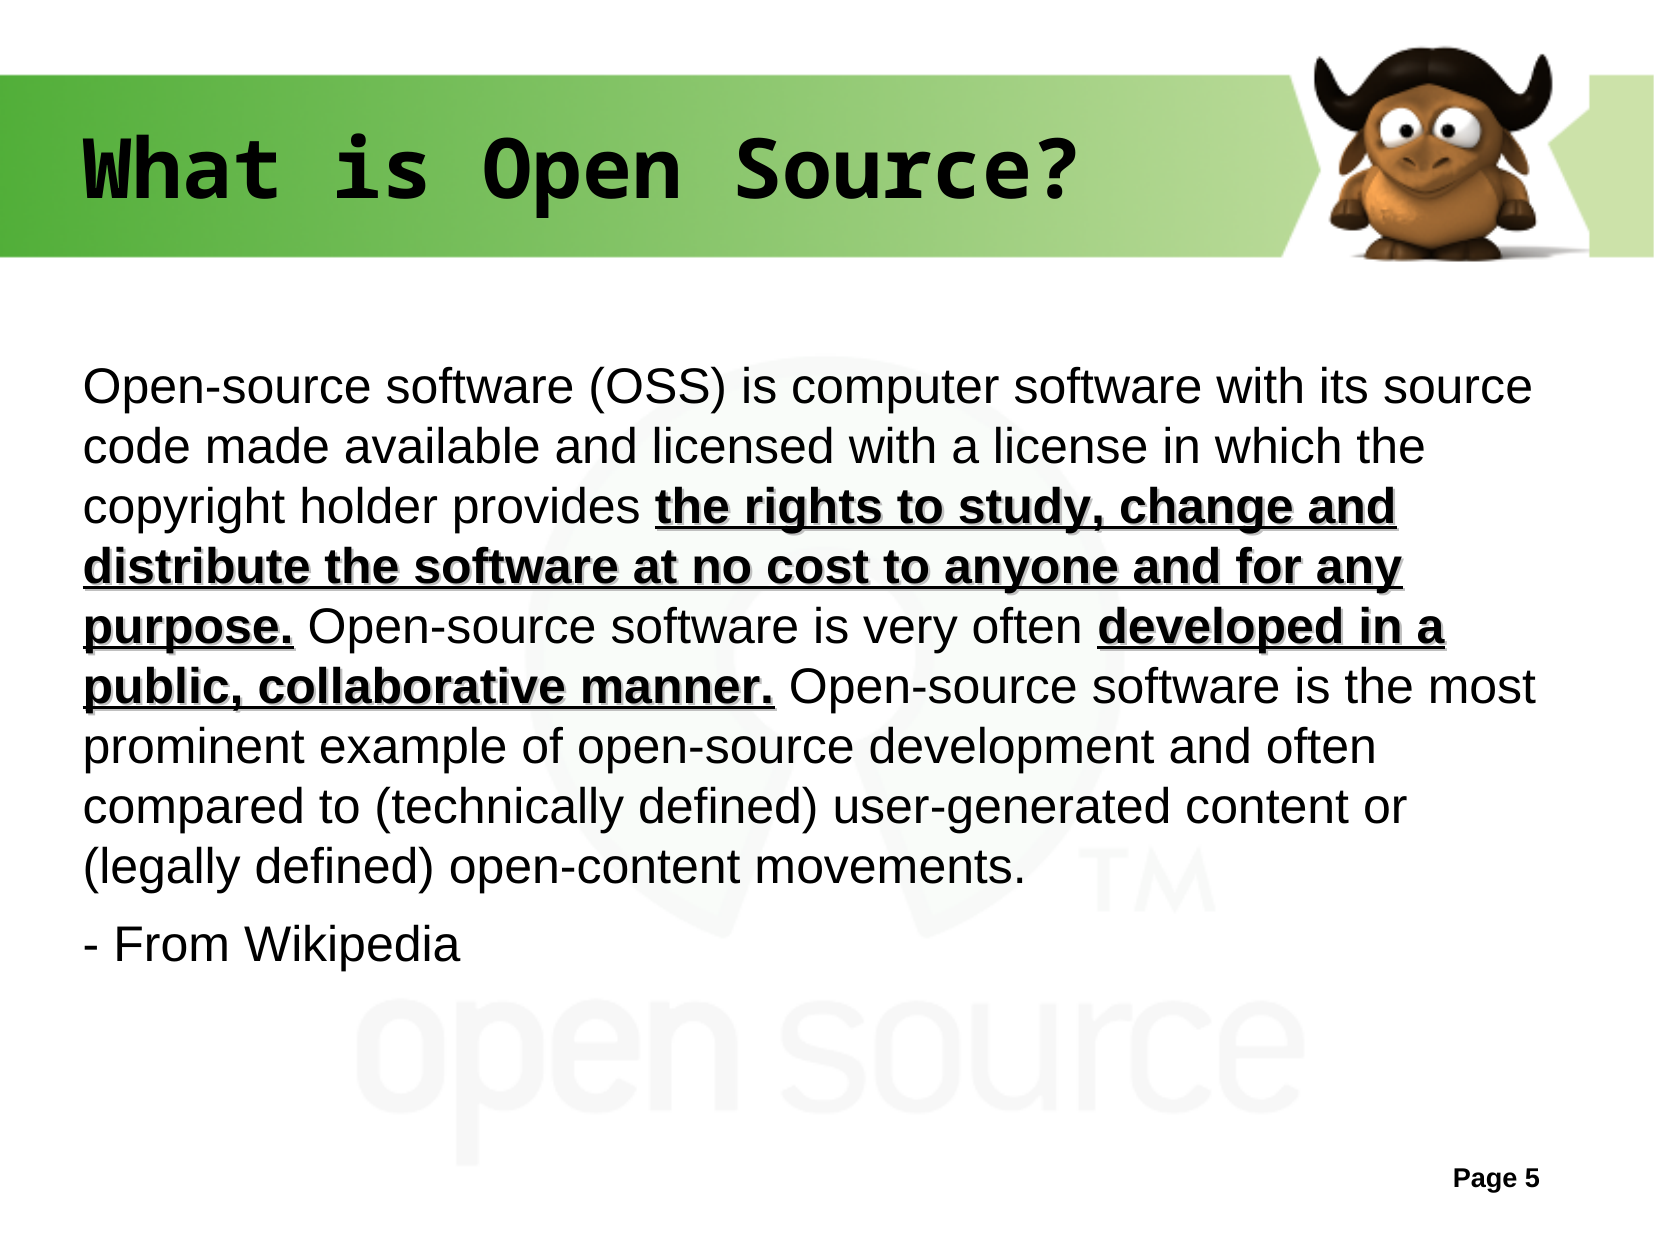

# What is Open Source?
Open-source software (OSS) is computer software with its source code made available and licensed with a license in which the copyright holder provides the rights to study, change and distribute the software at no cost to anyone and for any purpose. Open-source software is very often developed in a public, collaborative manner. Open-source software is the most prominent example of open-source development and often compared to (technically defined) user-generated content or (legally defined) open-content movements.
- From Wikipedia